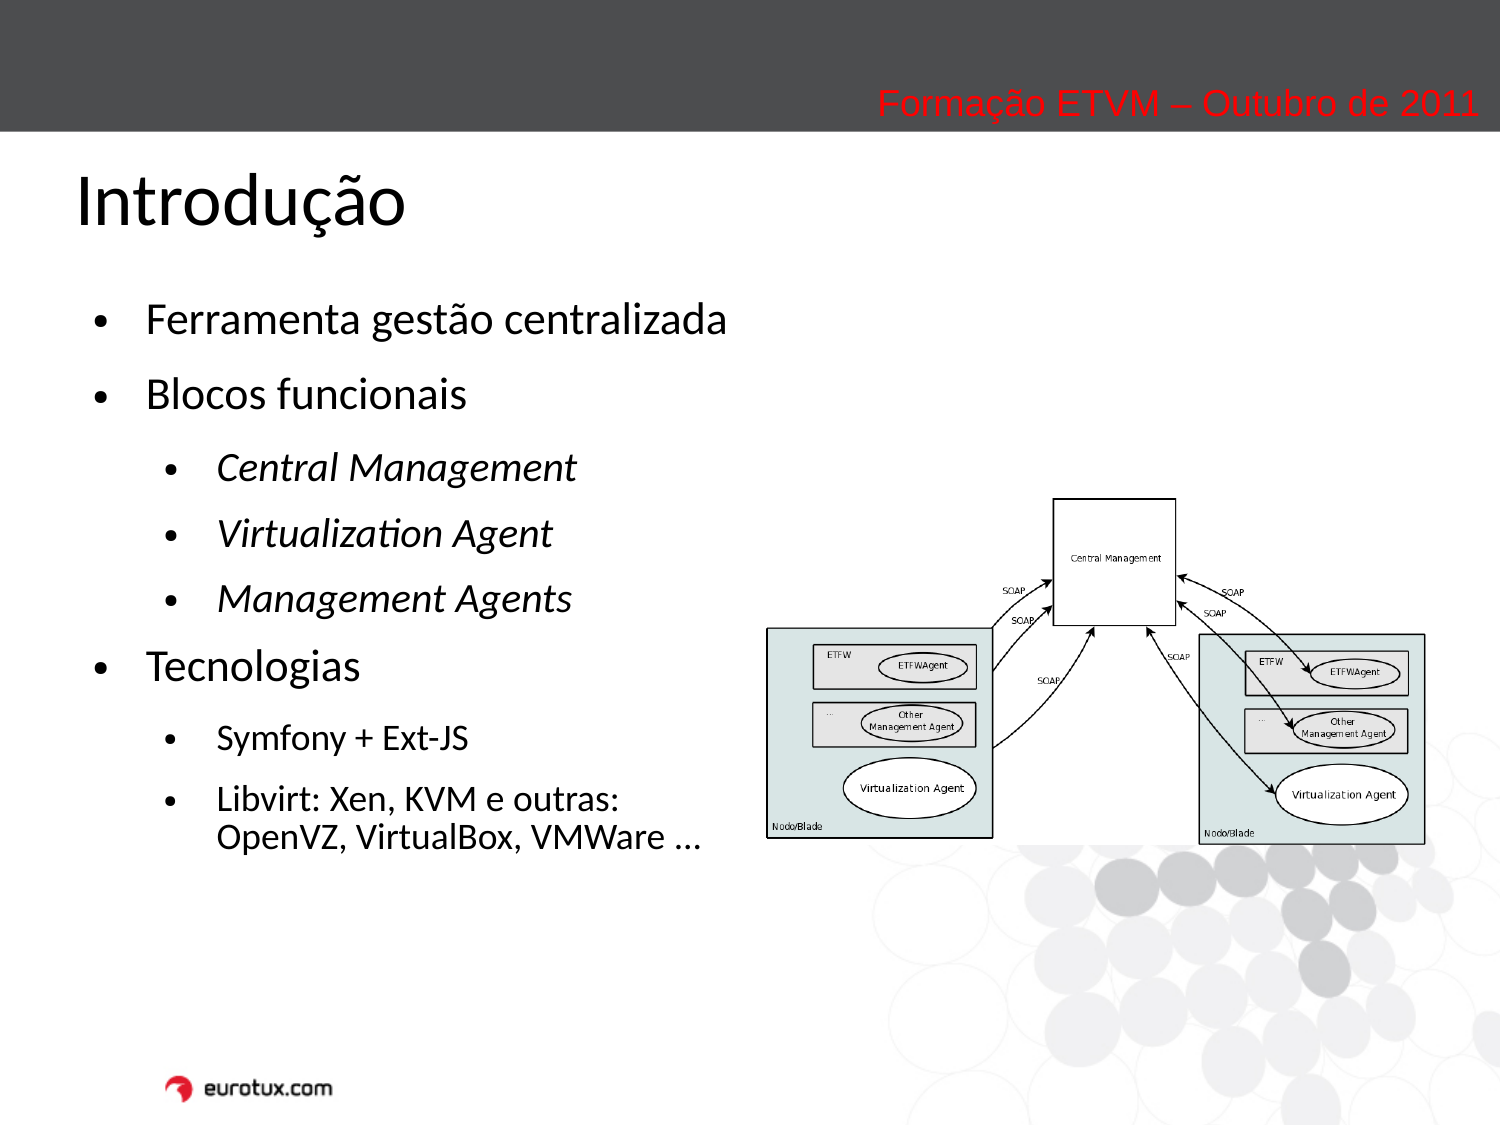

# Introdução
Ferramenta gestão centralizada
Blocos funcionais
Central Management
Virtualization Agent
Management Agents
Tecnologias
Symfony + Ext-JS
Libvirt: Xen, KVM e outras: OpenVZ, VirtualBox, VMWare ...